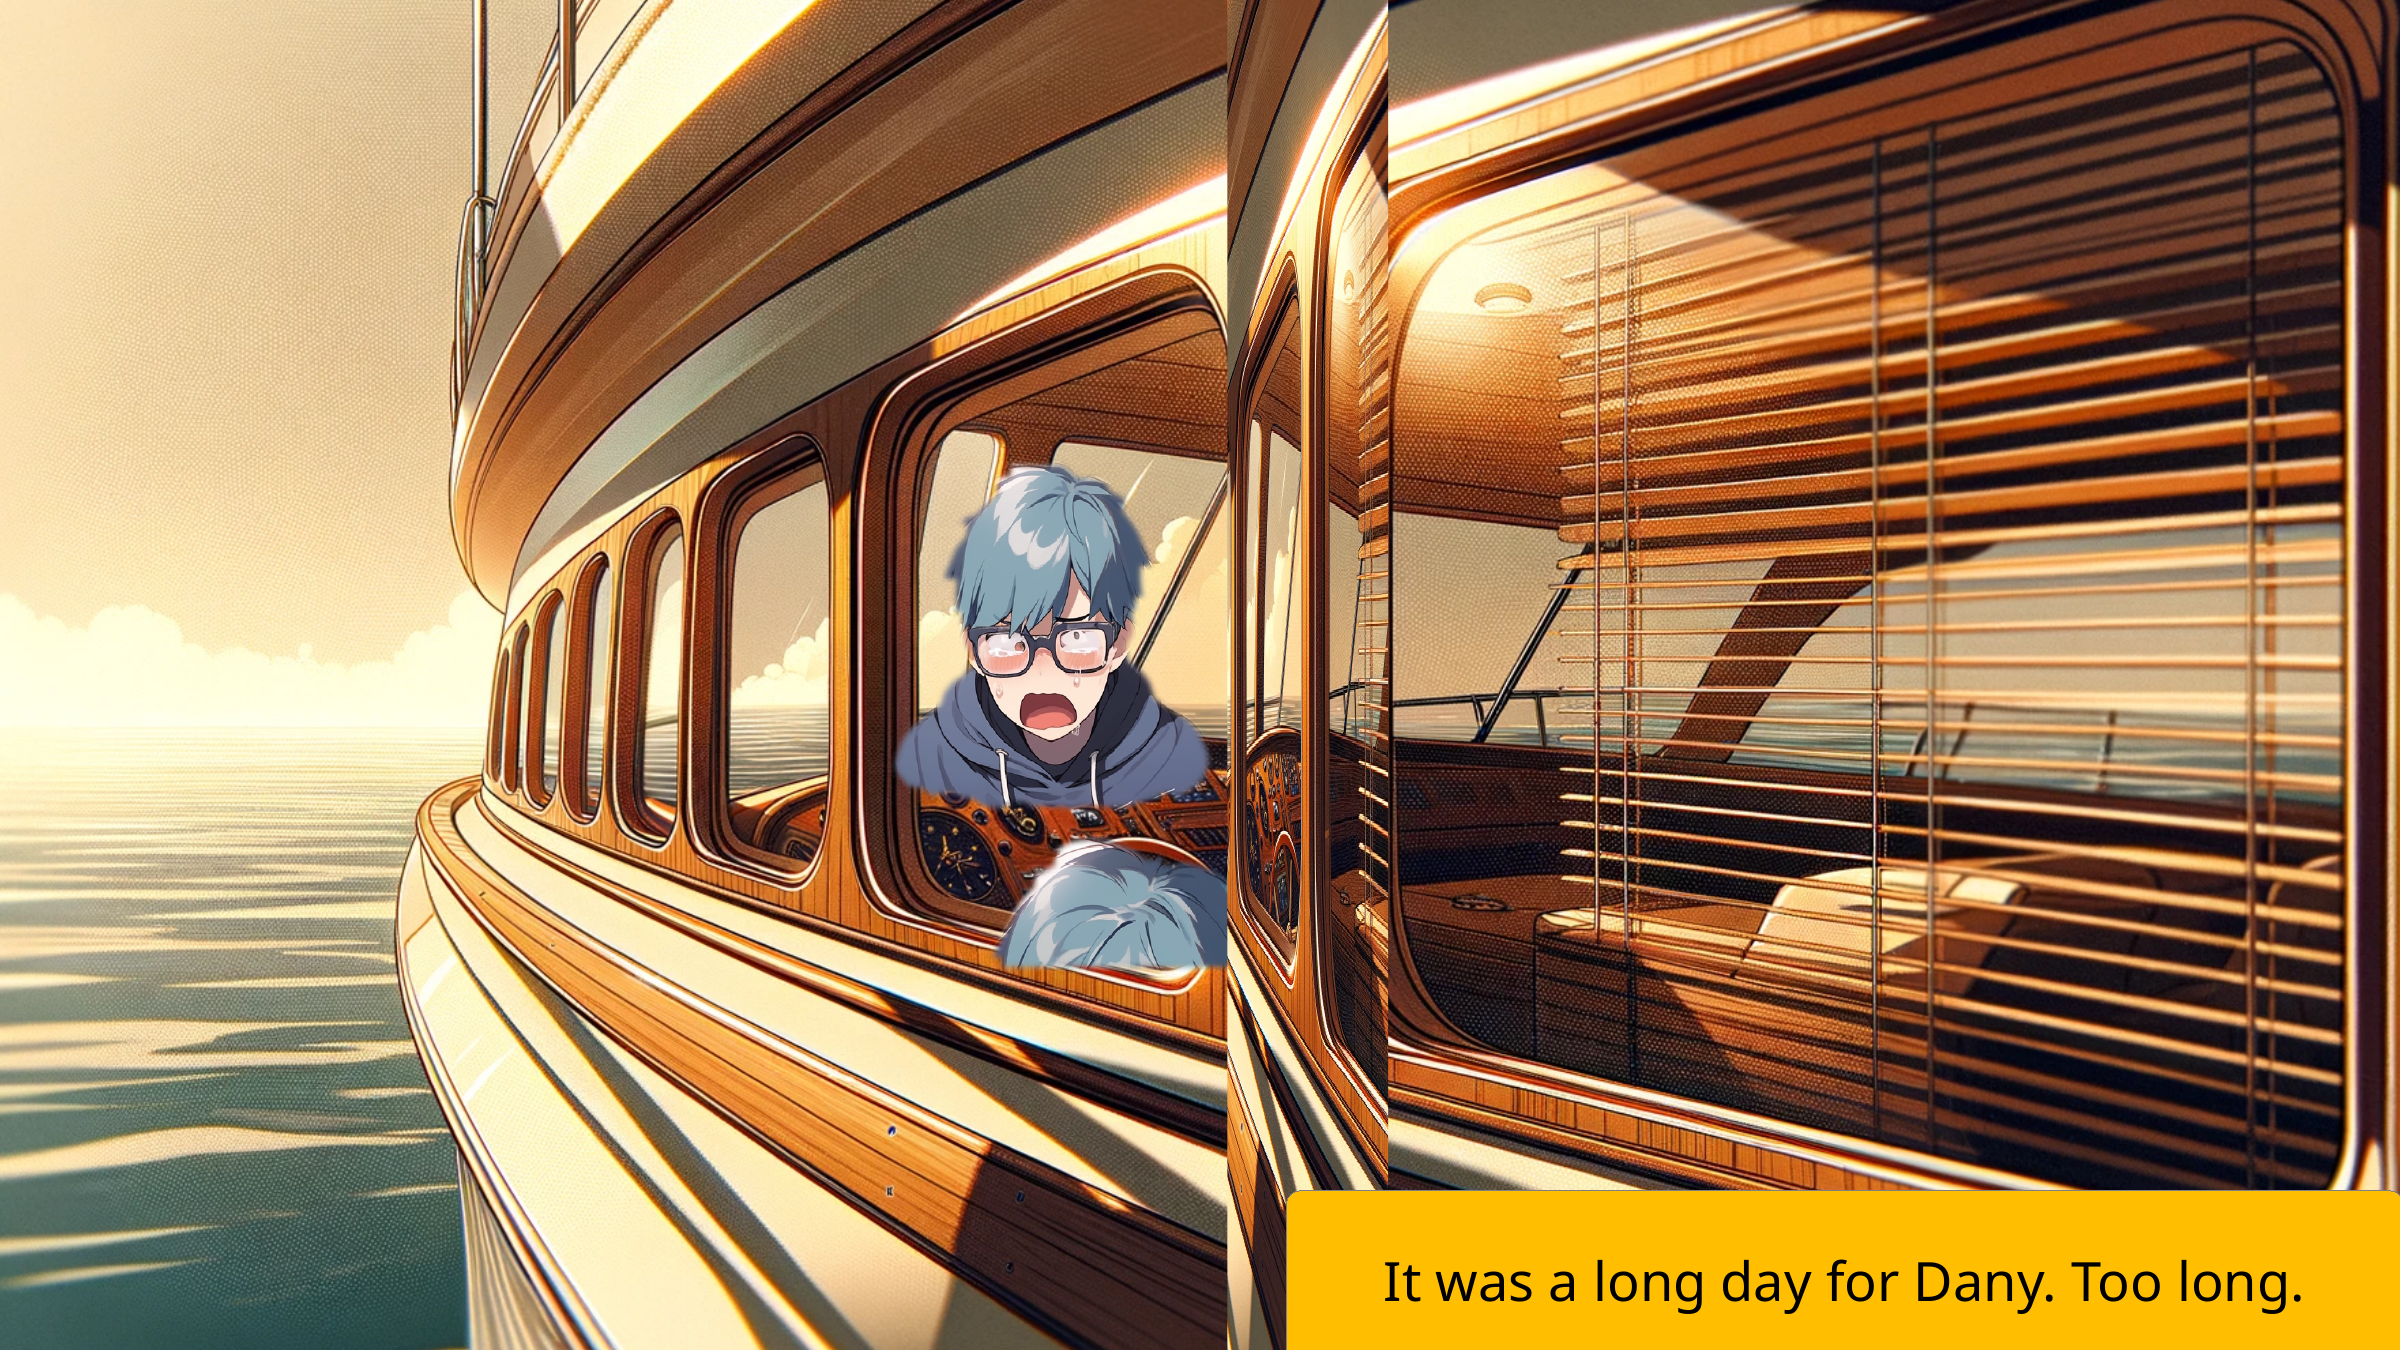

It was a long day for Dany. Too long.